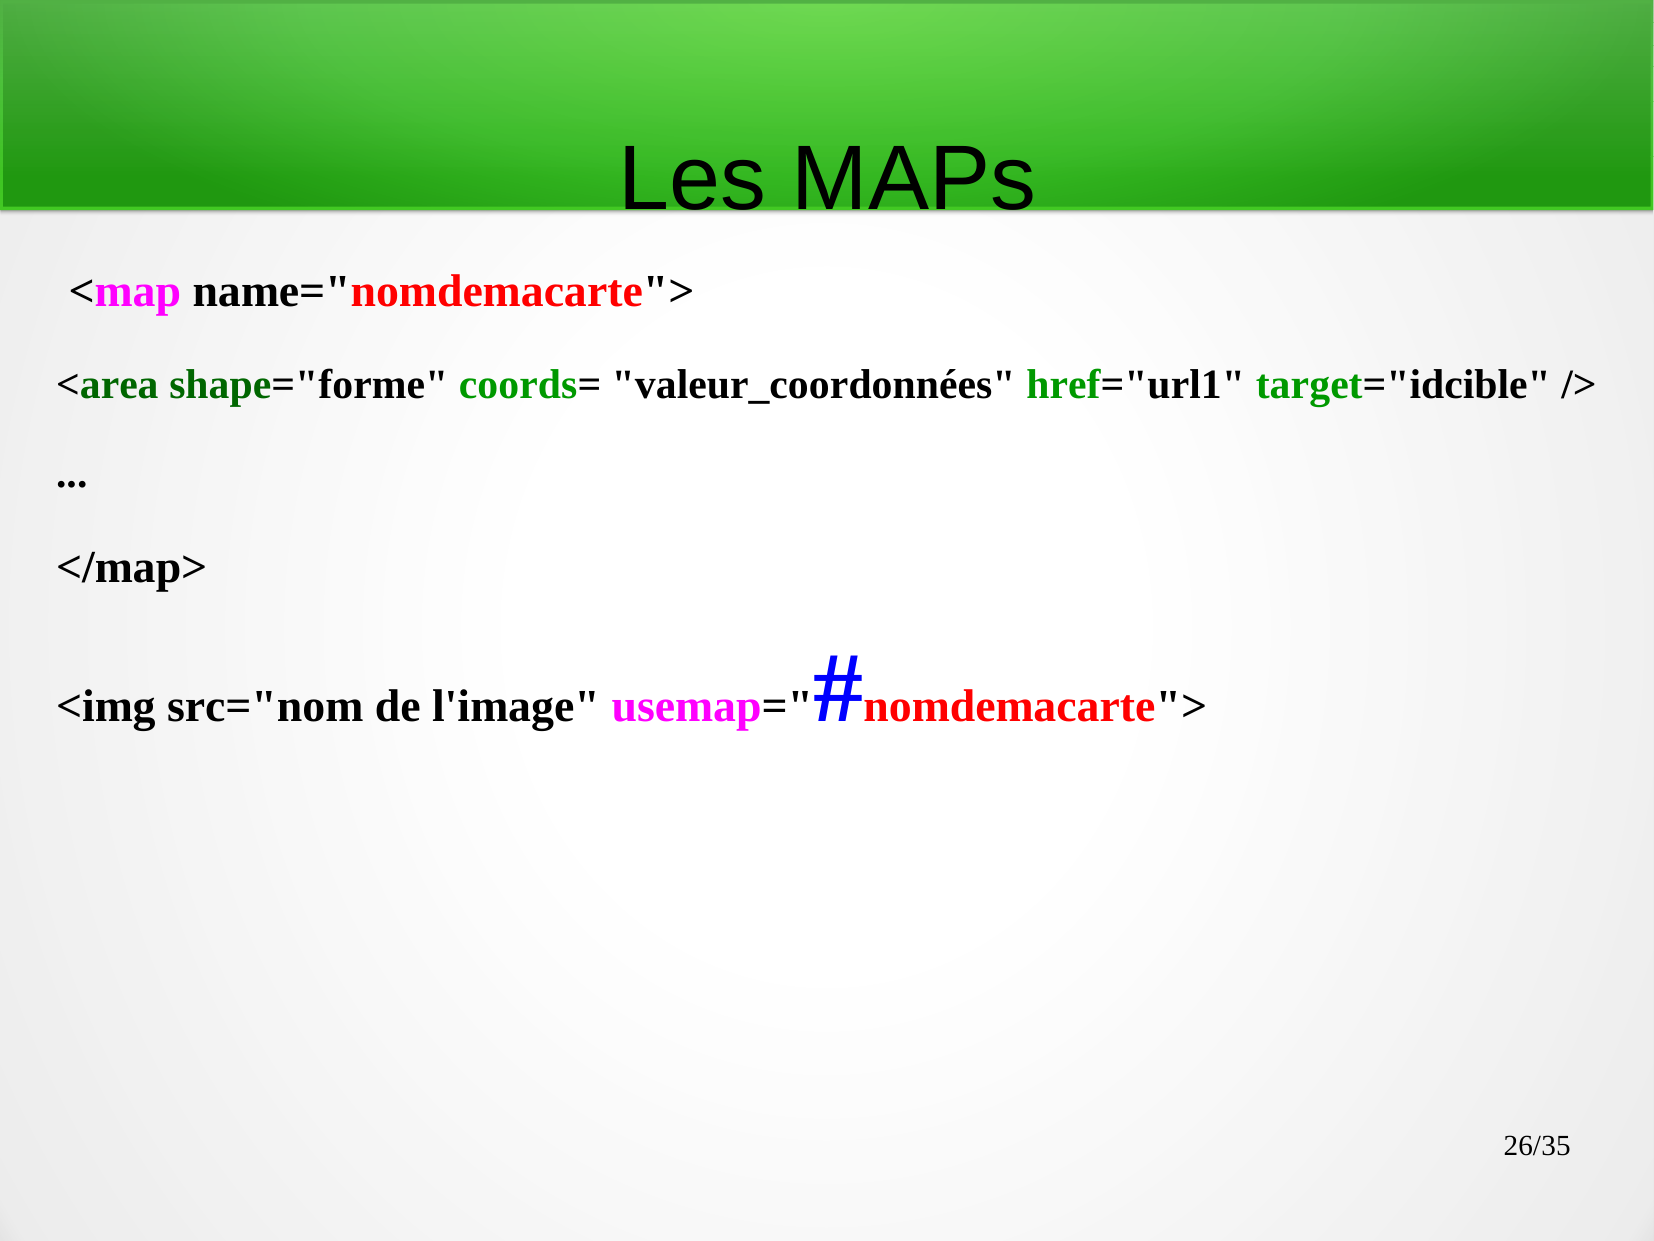

# Les MAPs
 <map name="nomdemacarte">
<area shape="forme" coords= "valeur_coordonnées" href="url1" target="idcible" />
...
</map>
<img src="nom de l'image" usemap="#nomdemacarte">
26